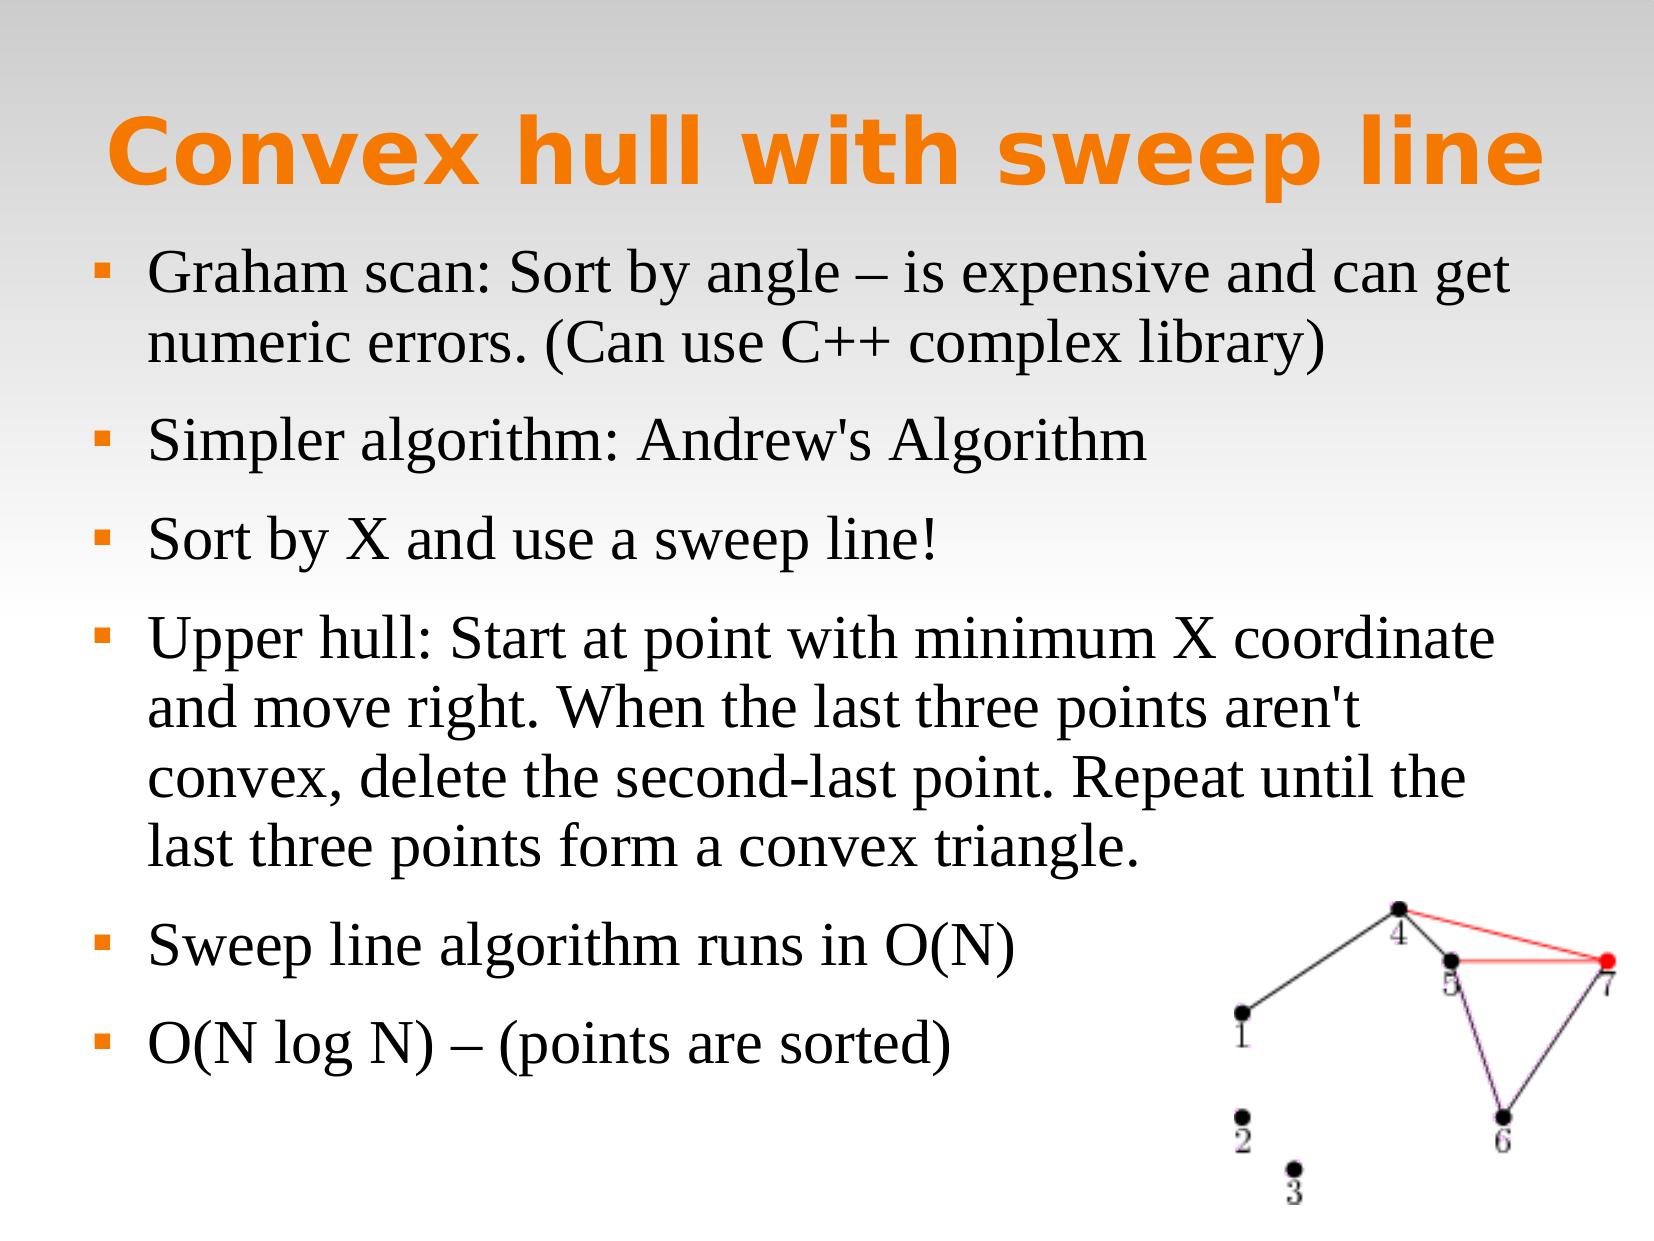

# Convex hull with sweep line
Graham scan: Sort by angle – is expensive and can get numeric errors. (Can use C++ complex library)
Simpler algorithm: Andrew's Algorithm
Sort by X and use a sweep line!
Upper hull: Start at point with minimum X coordinate and move right. When the last three points aren't convex, delete the second-last point. Repeat until the last three points form a convex triangle.
Sweep line algorithm runs in O(N)
O(N log N) – (points are sorted)
27